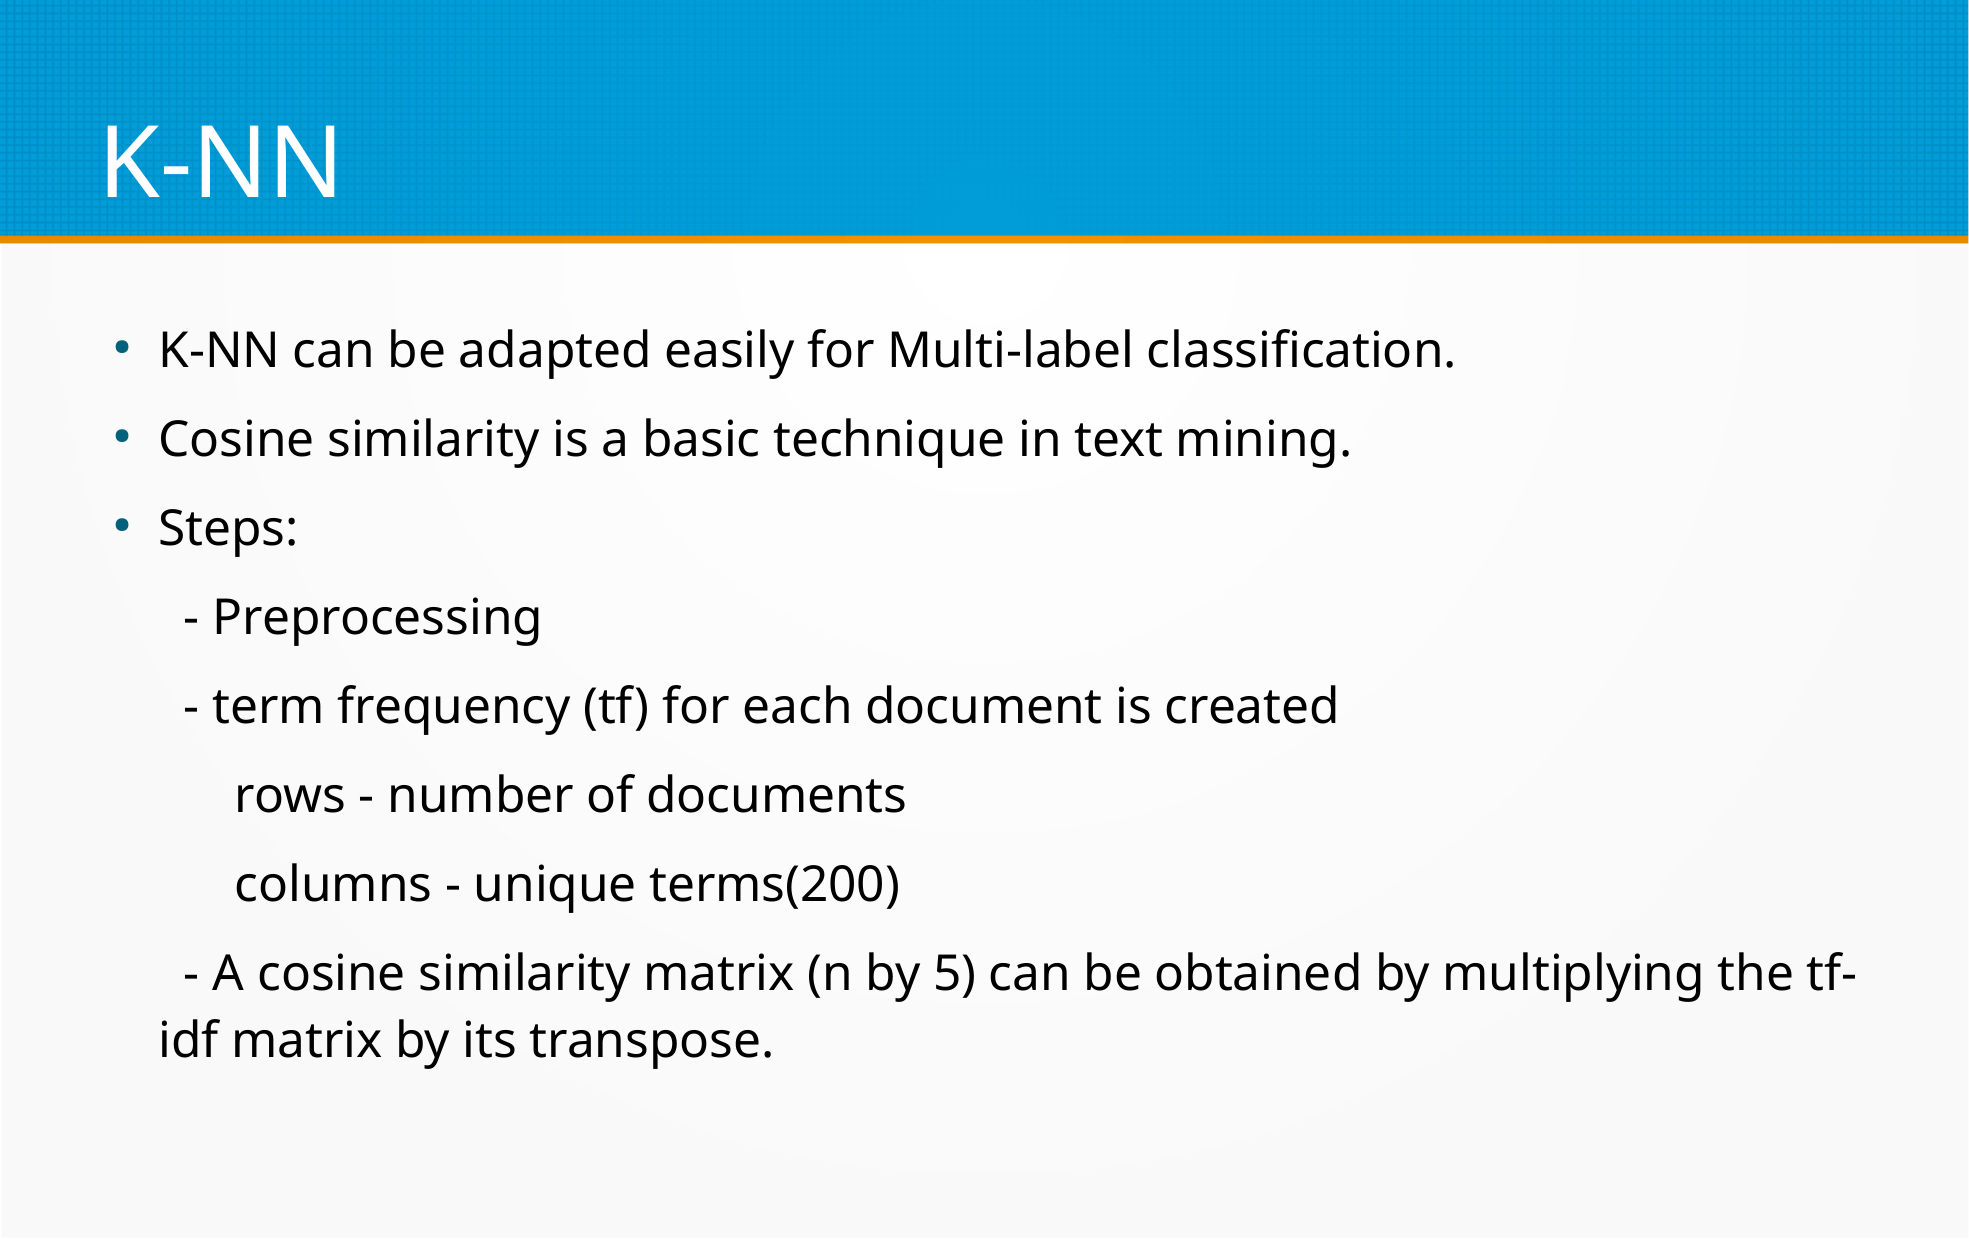

# K-NN
K-NN can be adapted easily for Multi-label classification.
Cosine similarity is a basic technique in text mining.
Steps:
 - Preprocessing
 - term frequency (tf) for each document is created
 rows - number of documents
 columns - unique terms(200)
 - A cosine similarity matrix (n by 5) can be obtained by multiplying the tf-idf matrix by its transpose.